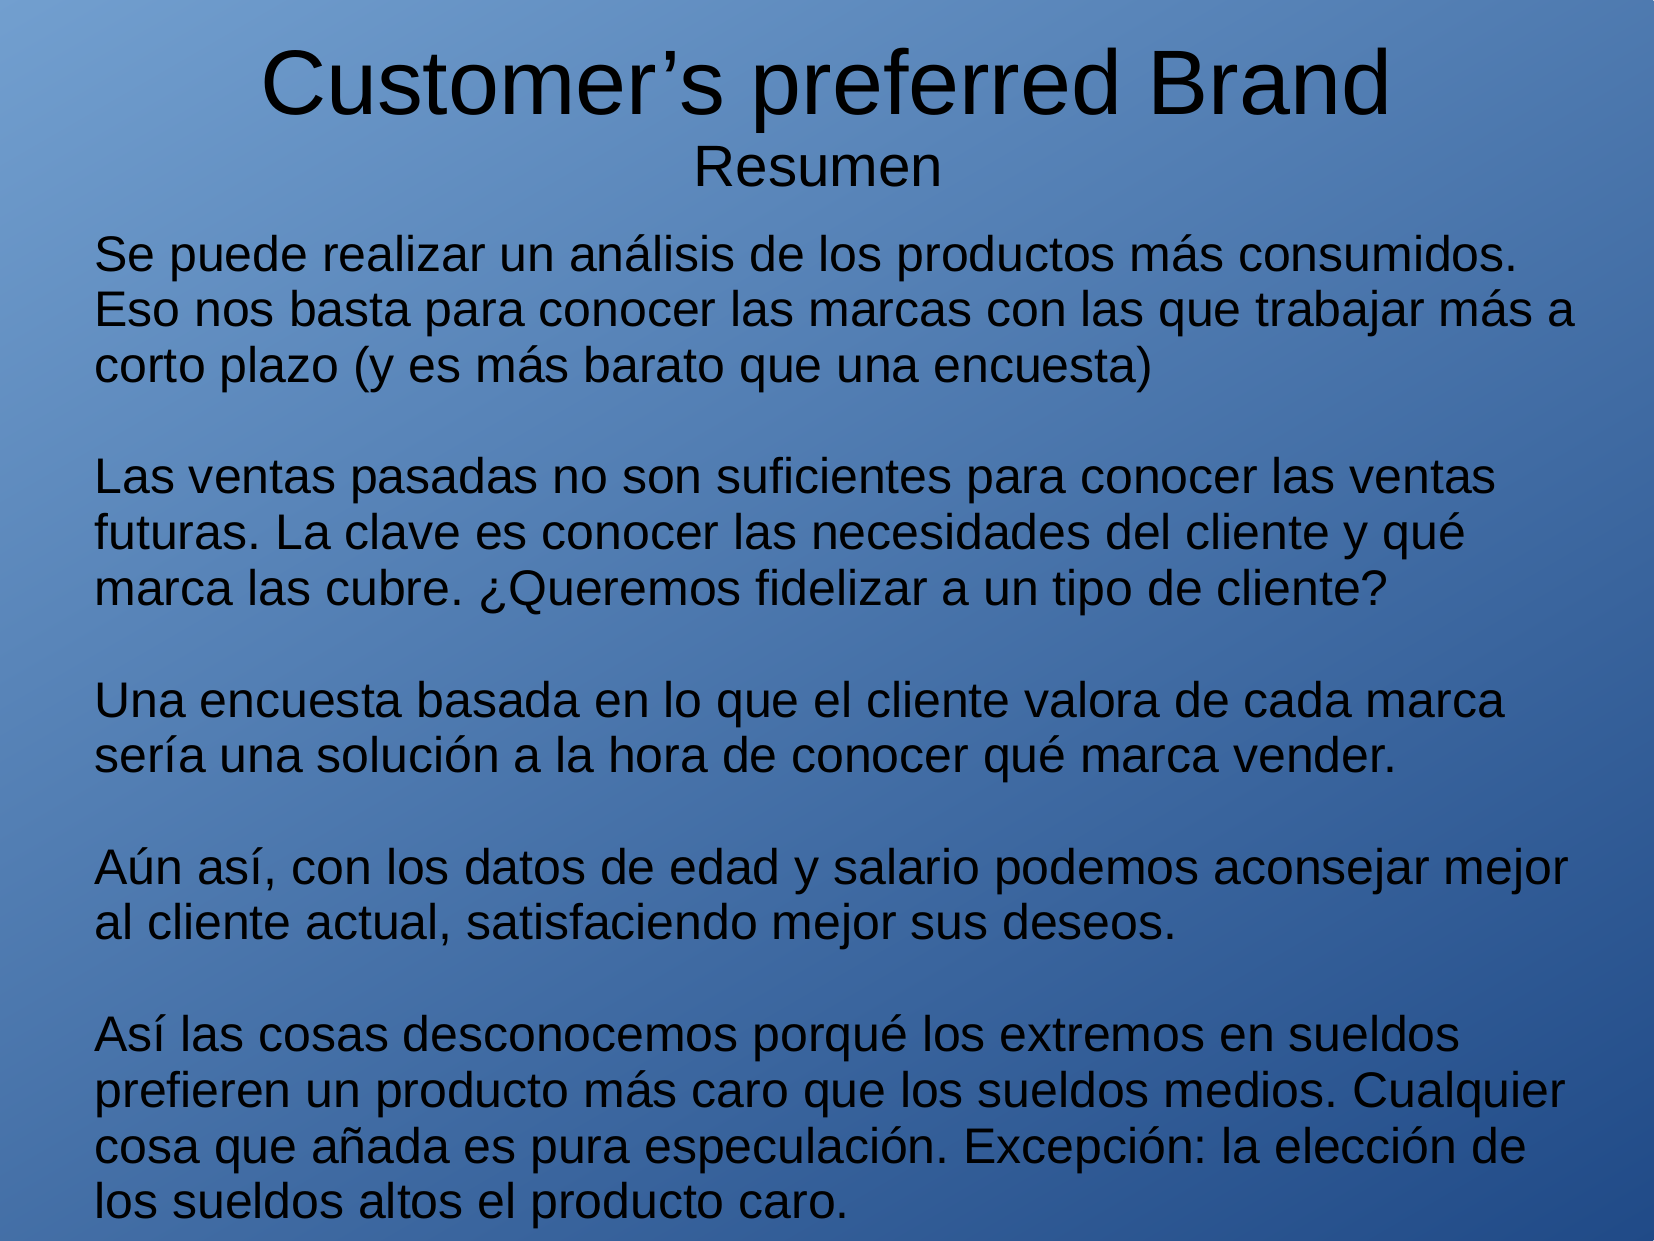

Customer’s preferred Brand
Resumen
# Se puede realizar un análisis de los productos más consumidos. Eso nos basta para conocer las marcas con las que trabajar más a corto plazo (y es más barato que una encuesta)
Las ventas pasadas no son suficientes para conocer las ventas futuras. La clave es conocer las necesidades del cliente y qué marca las cubre. ¿Queremos fidelizar a un tipo de cliente?
Una encuesta basada en lo que el cliente valora de cada marca sería una solución a la hora de conocer qué marca vender.
Aún así, con los datos de edad y salario podemos aconsejar mejor al cliente actual, satisfaciendo mejor sus deseos.
Así las cosas desconocemos porqué los extremos en sueldos prefieren un producto más caro que los sueldos medios. Cualquier cosa que añada es pura especulación. Excepción: la elección de los sueldos altos el producto caro.